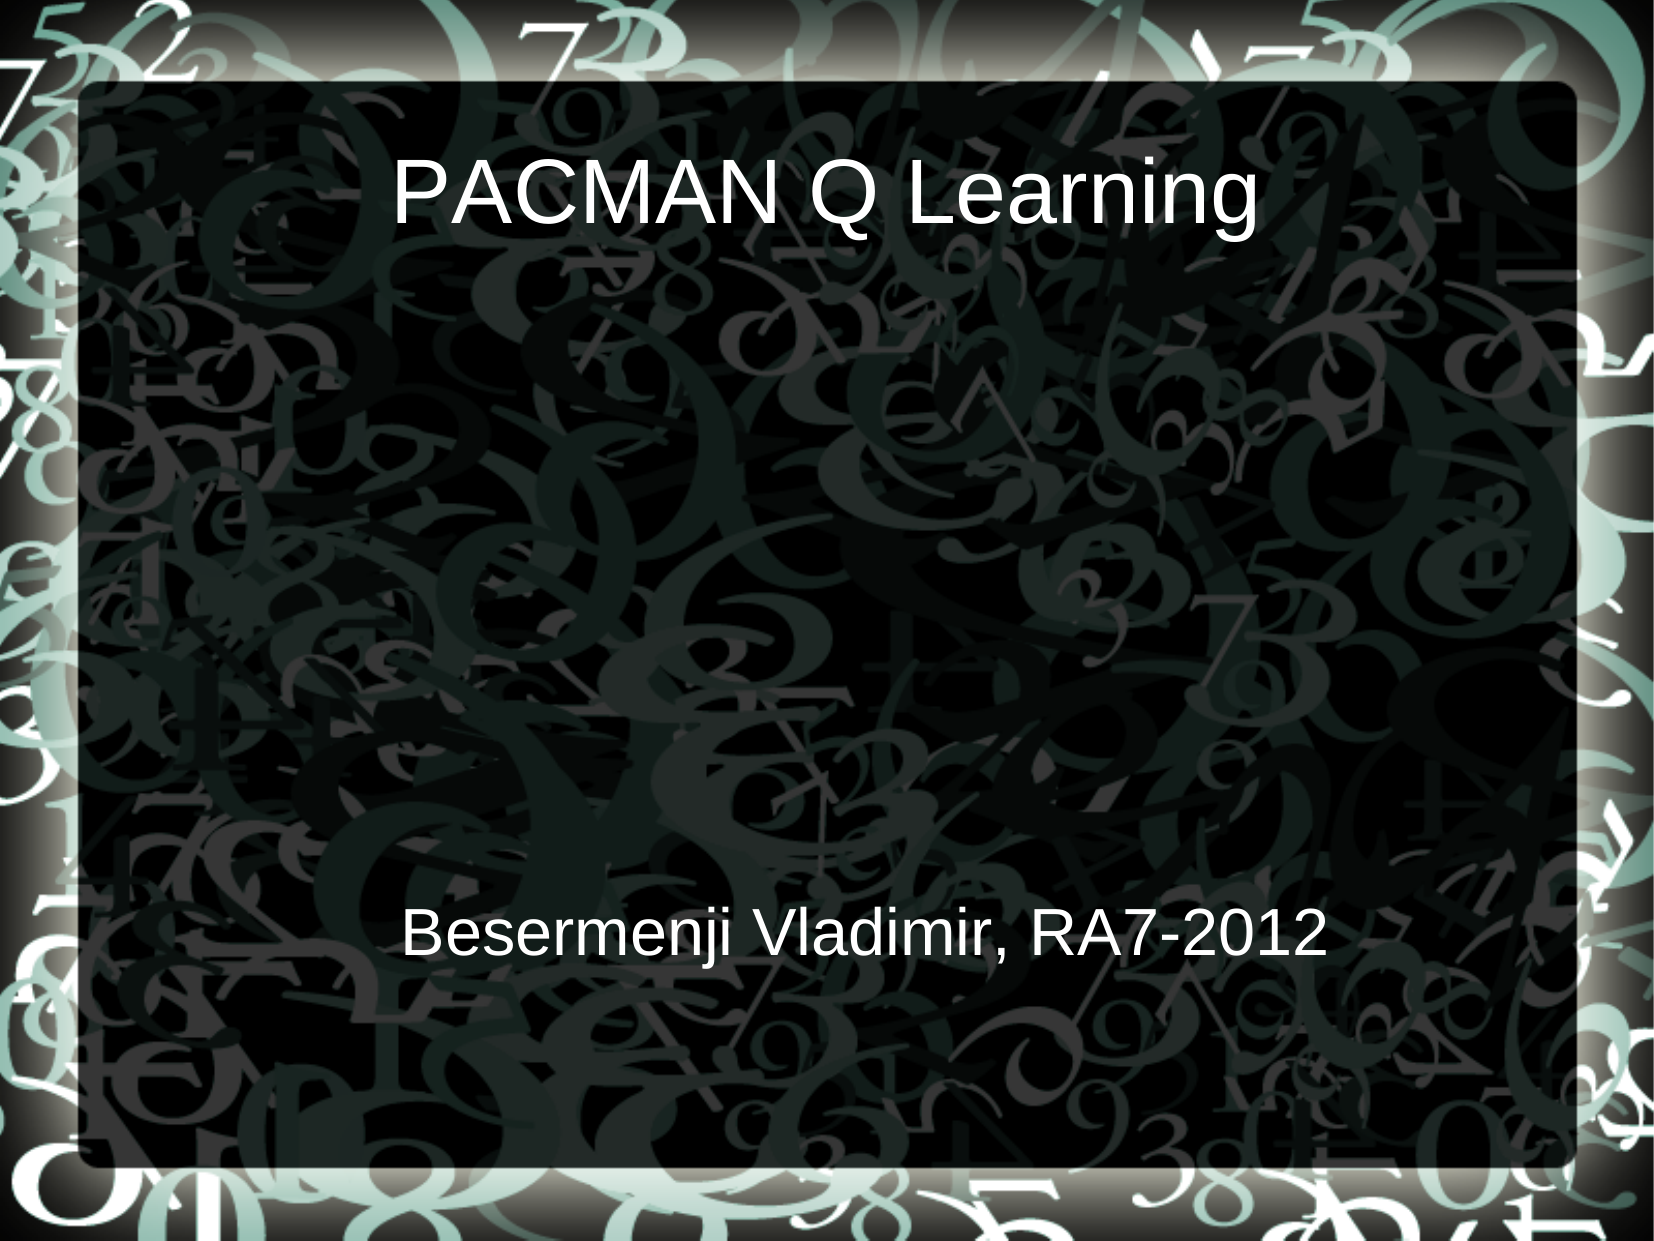

# PACMAN Q Learning
Besermenji Vladimir, RA7-2012